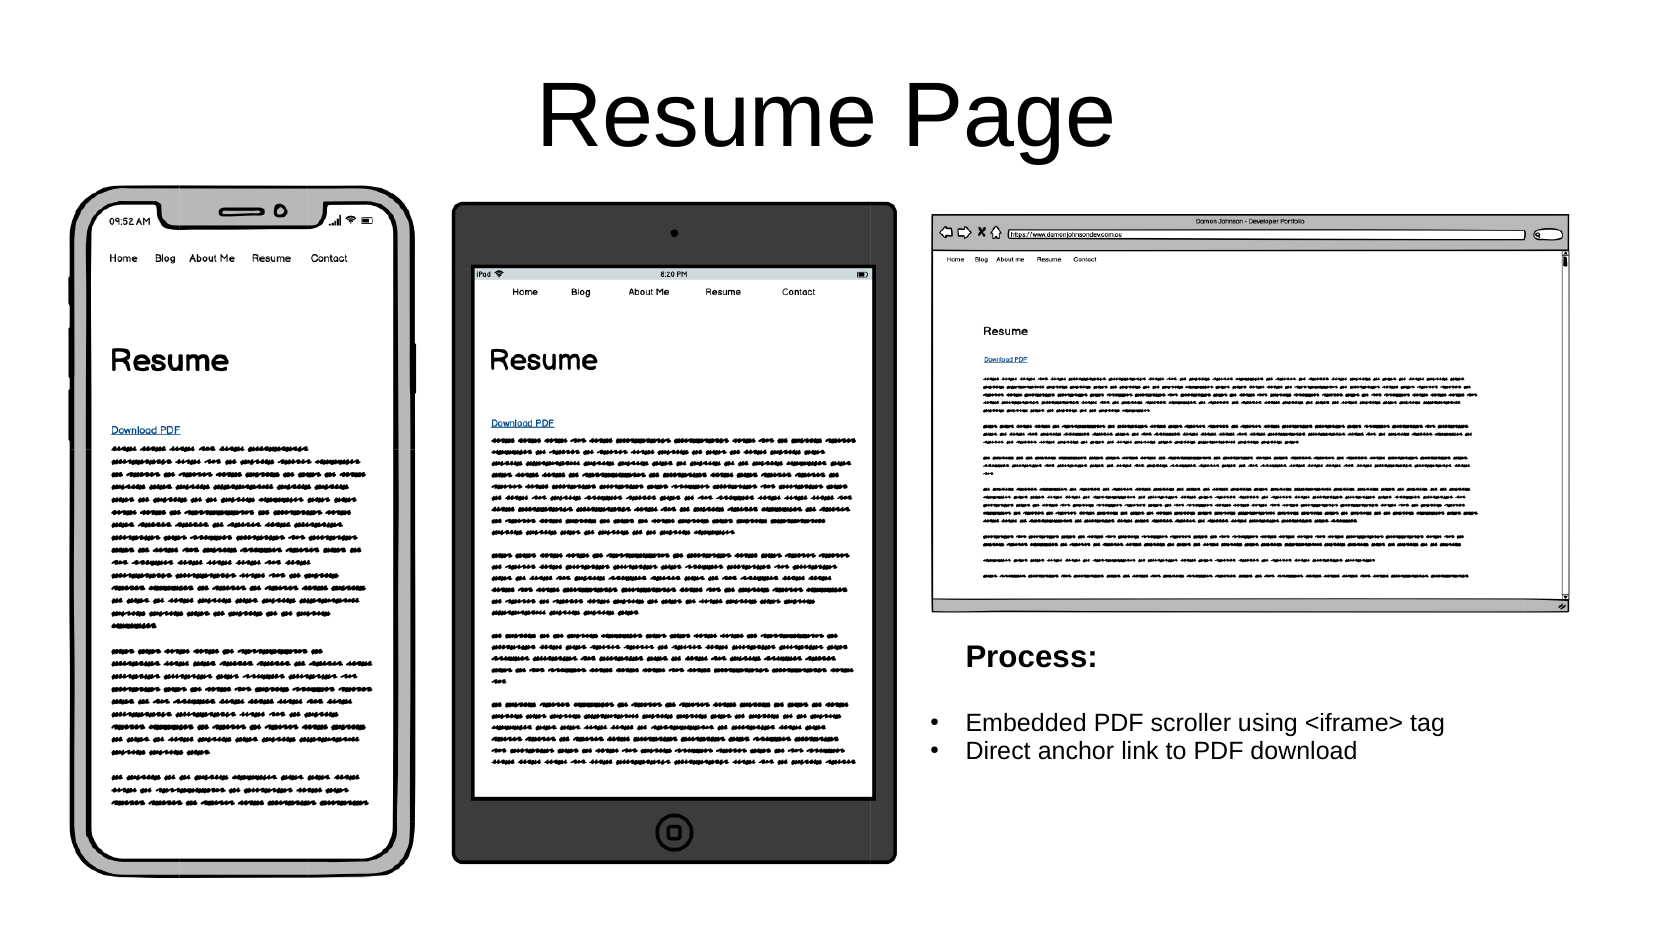

# Resume Page
Process:
Embedded PDF scroller using <iframe> tag
Direct anchor link to PDF download